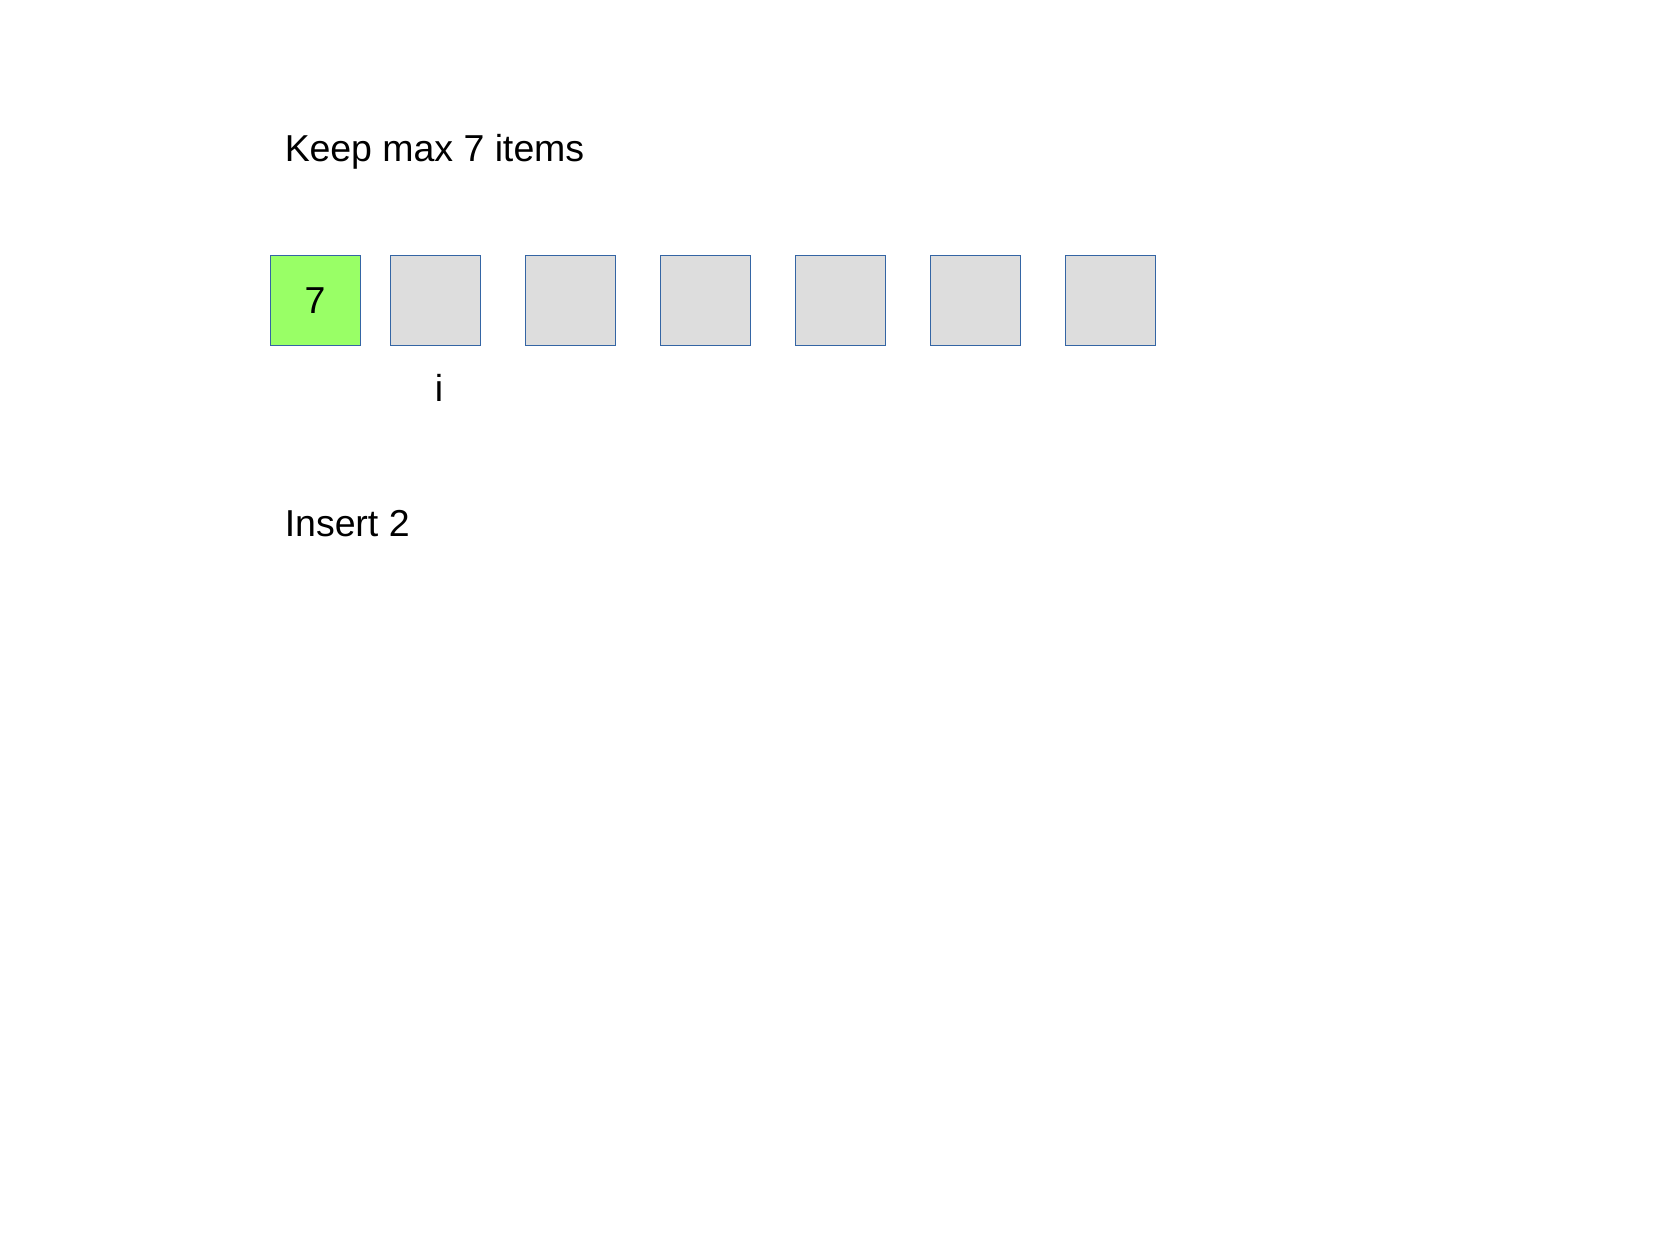

Keep max 7 items
7
i
Insert 2